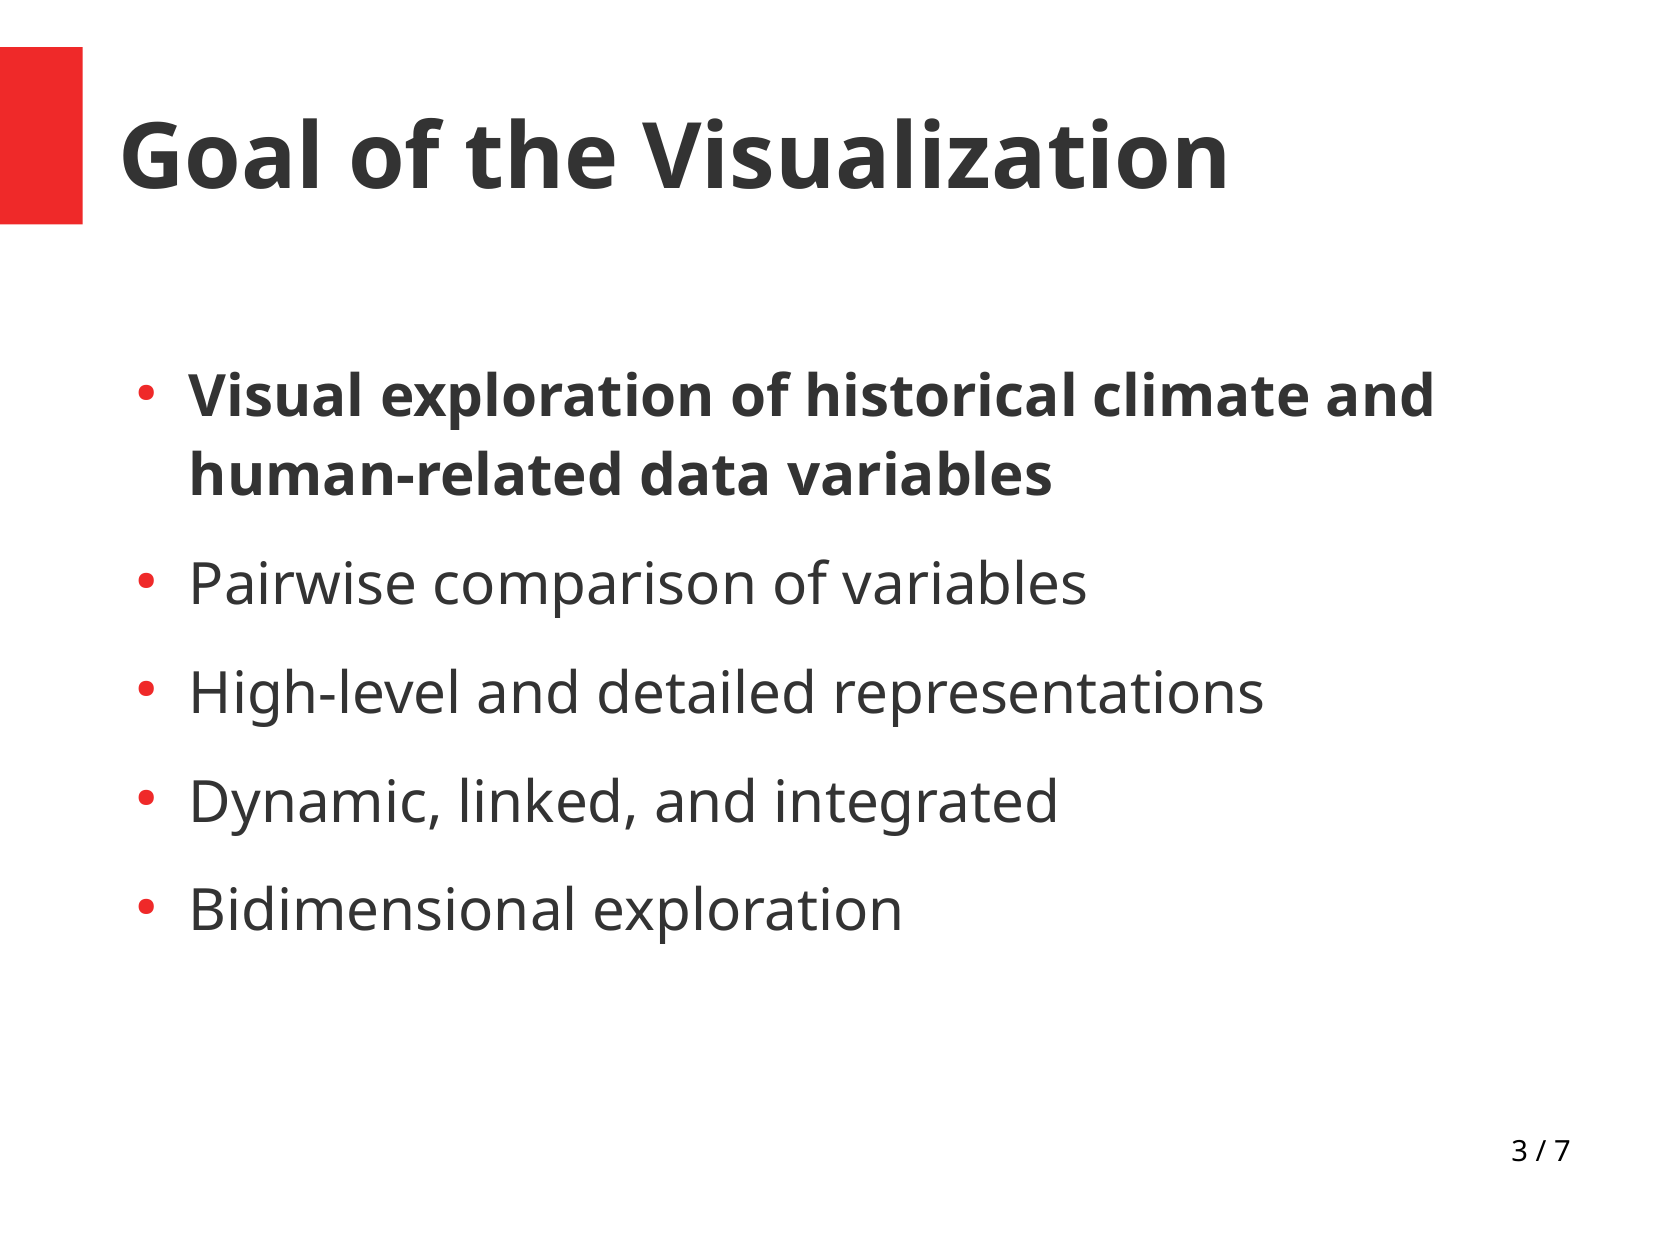

# Goal of the Visualization
Visual exploration of historical climate and human-related data variables
Pairwise comparison of variables
High-level and detailed representations
Dynamic, linked, and integrated
Bidimensional exploration
3